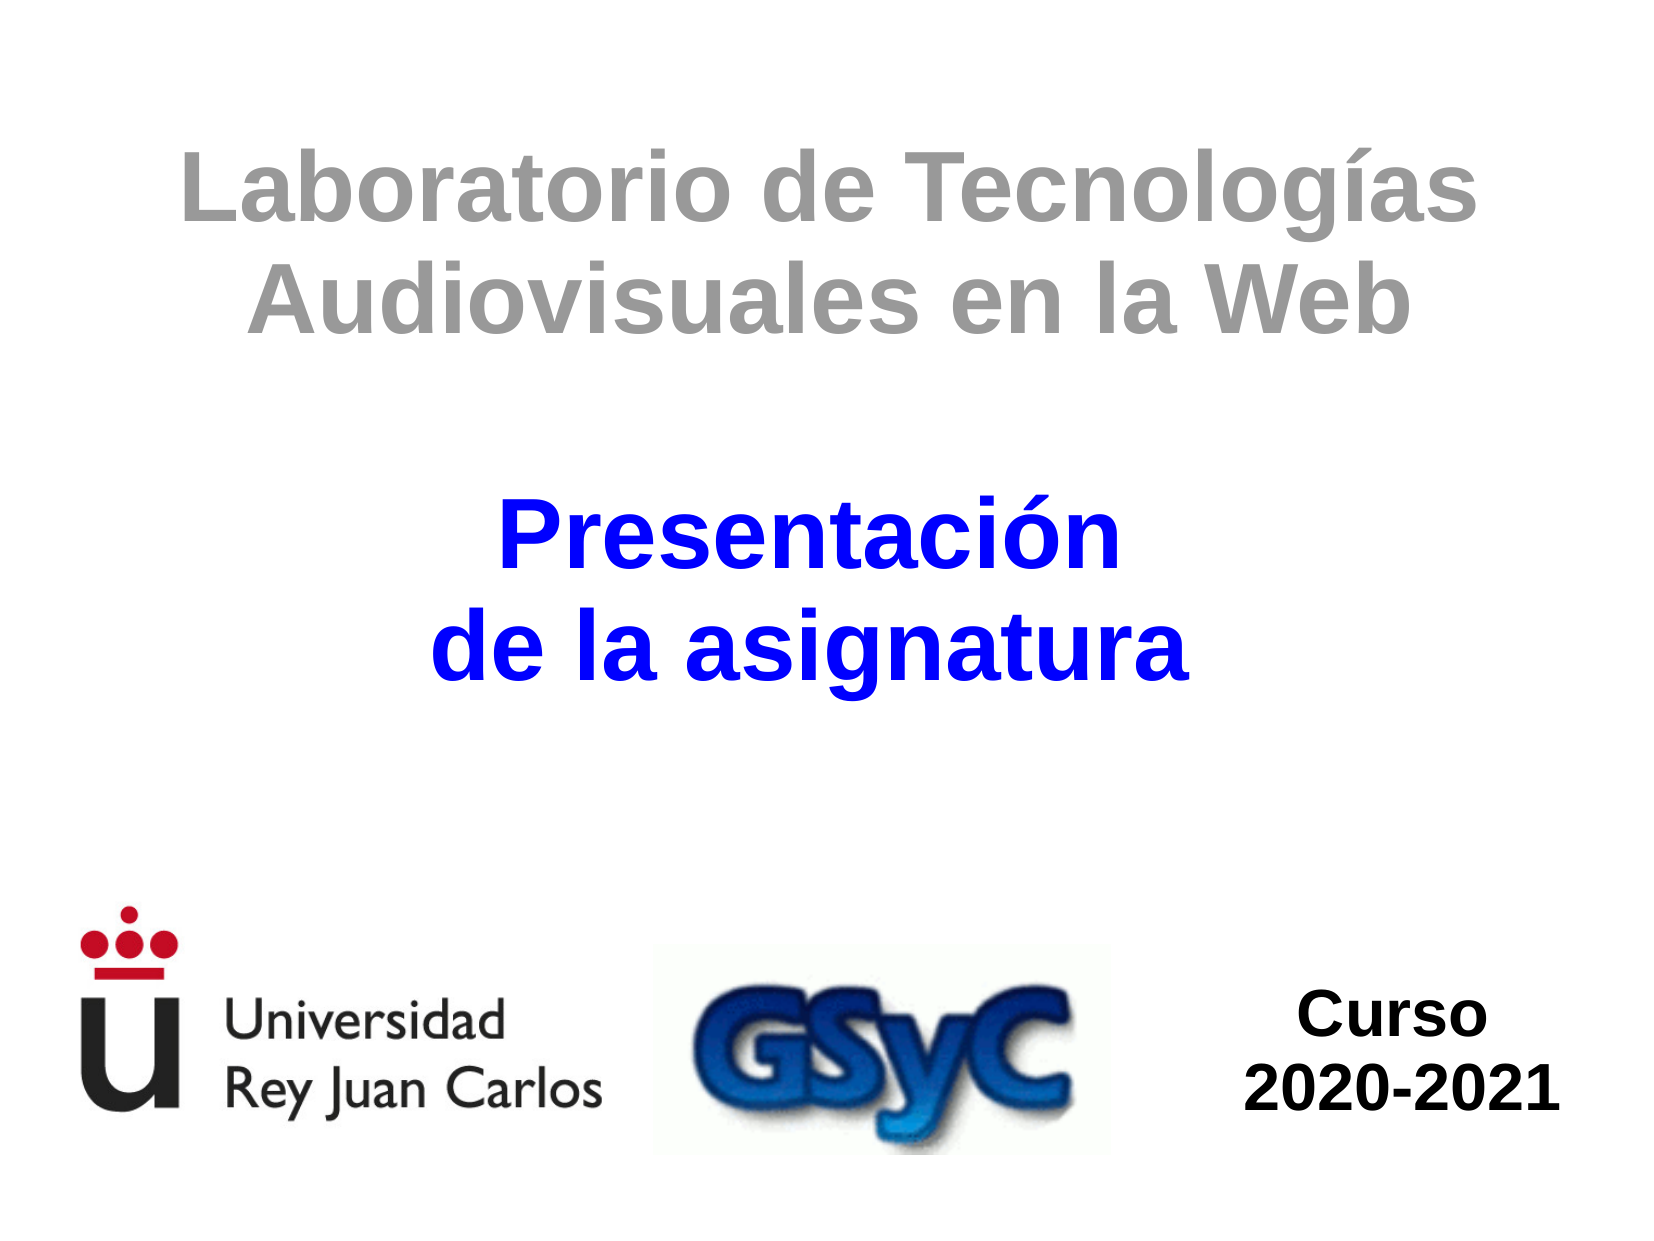

Laboratorio de Tecnologías Audiovisuales en la Web
# Presentación de la asignatura
Curso
2020-2021